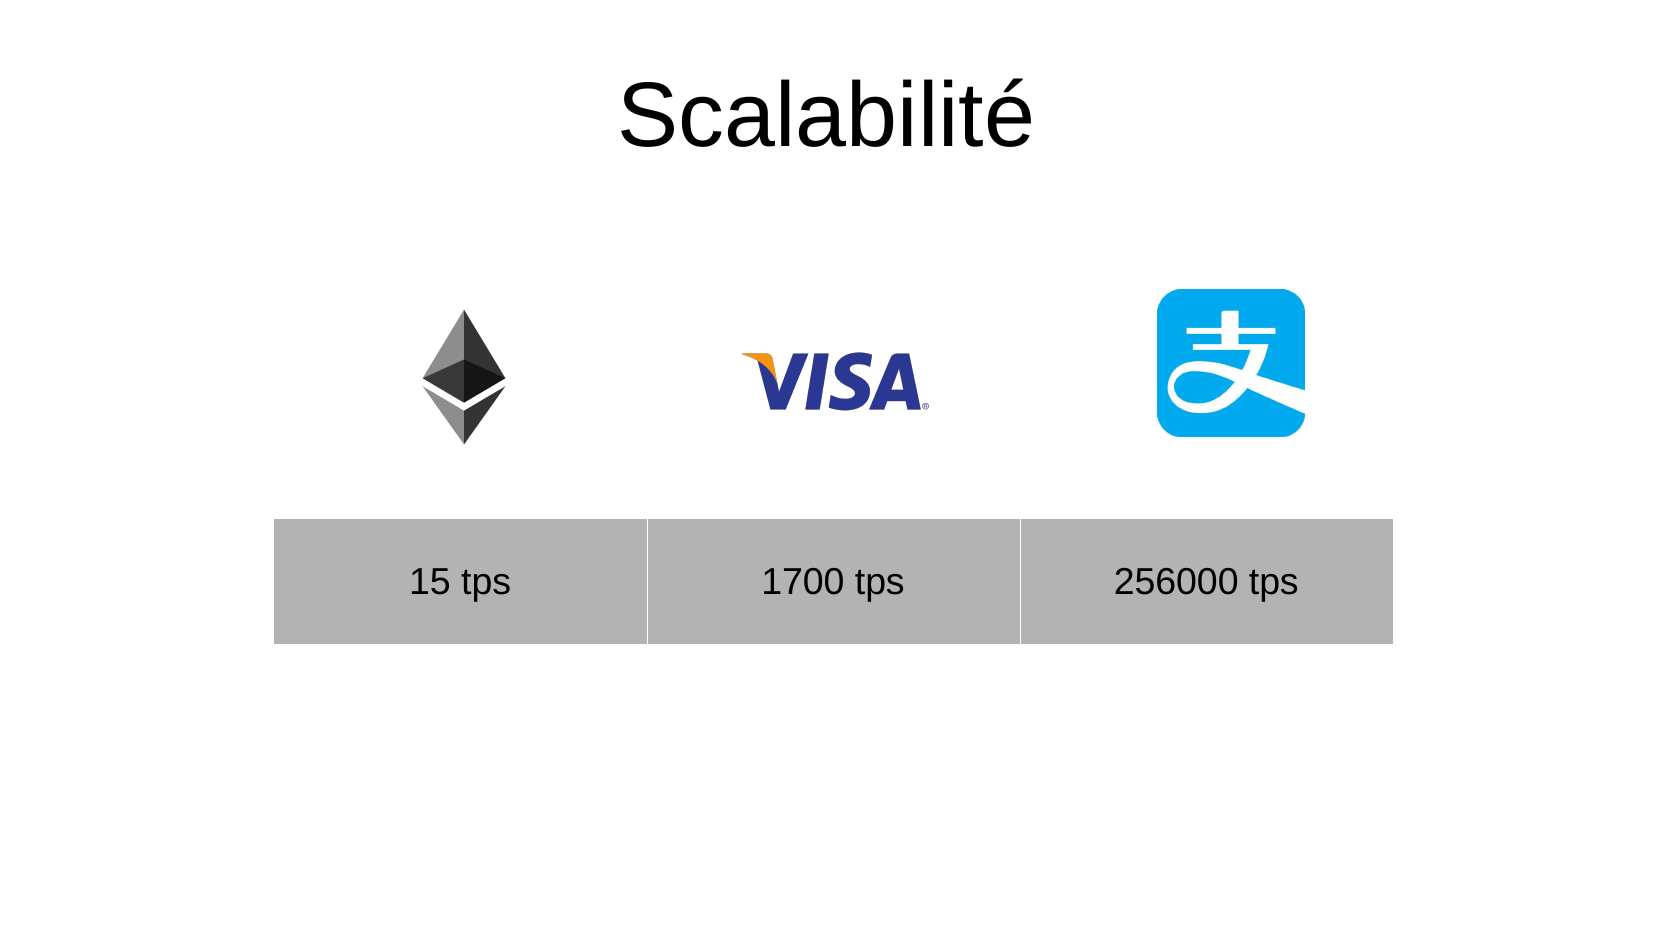

# Scalabilité
| 15 tps | 1700 tps | 256000 tps |
| --- | --- | --- |